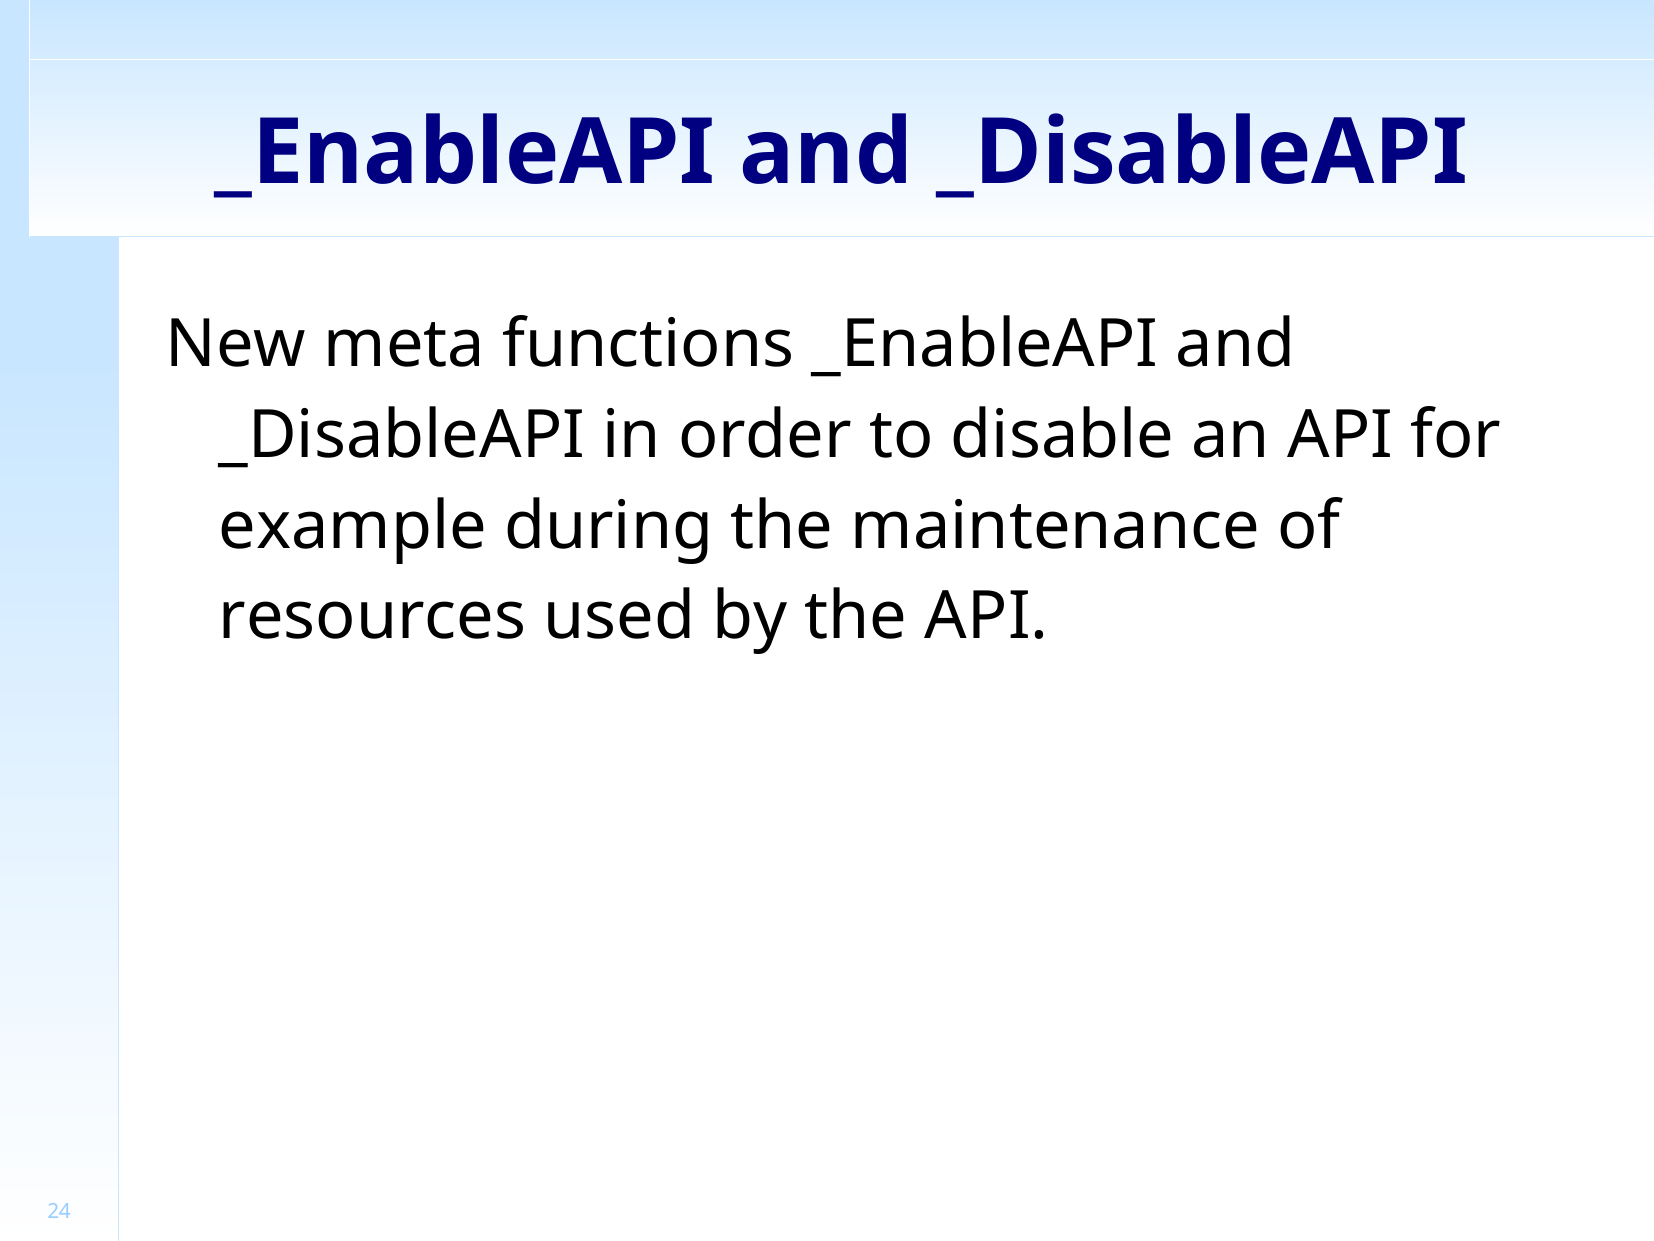

# _EnableAPI and _DisableAPI
New meta functions _EnableAPI and _DisableAPI in order to disable an API for example during the maintenance of resources used by the API.